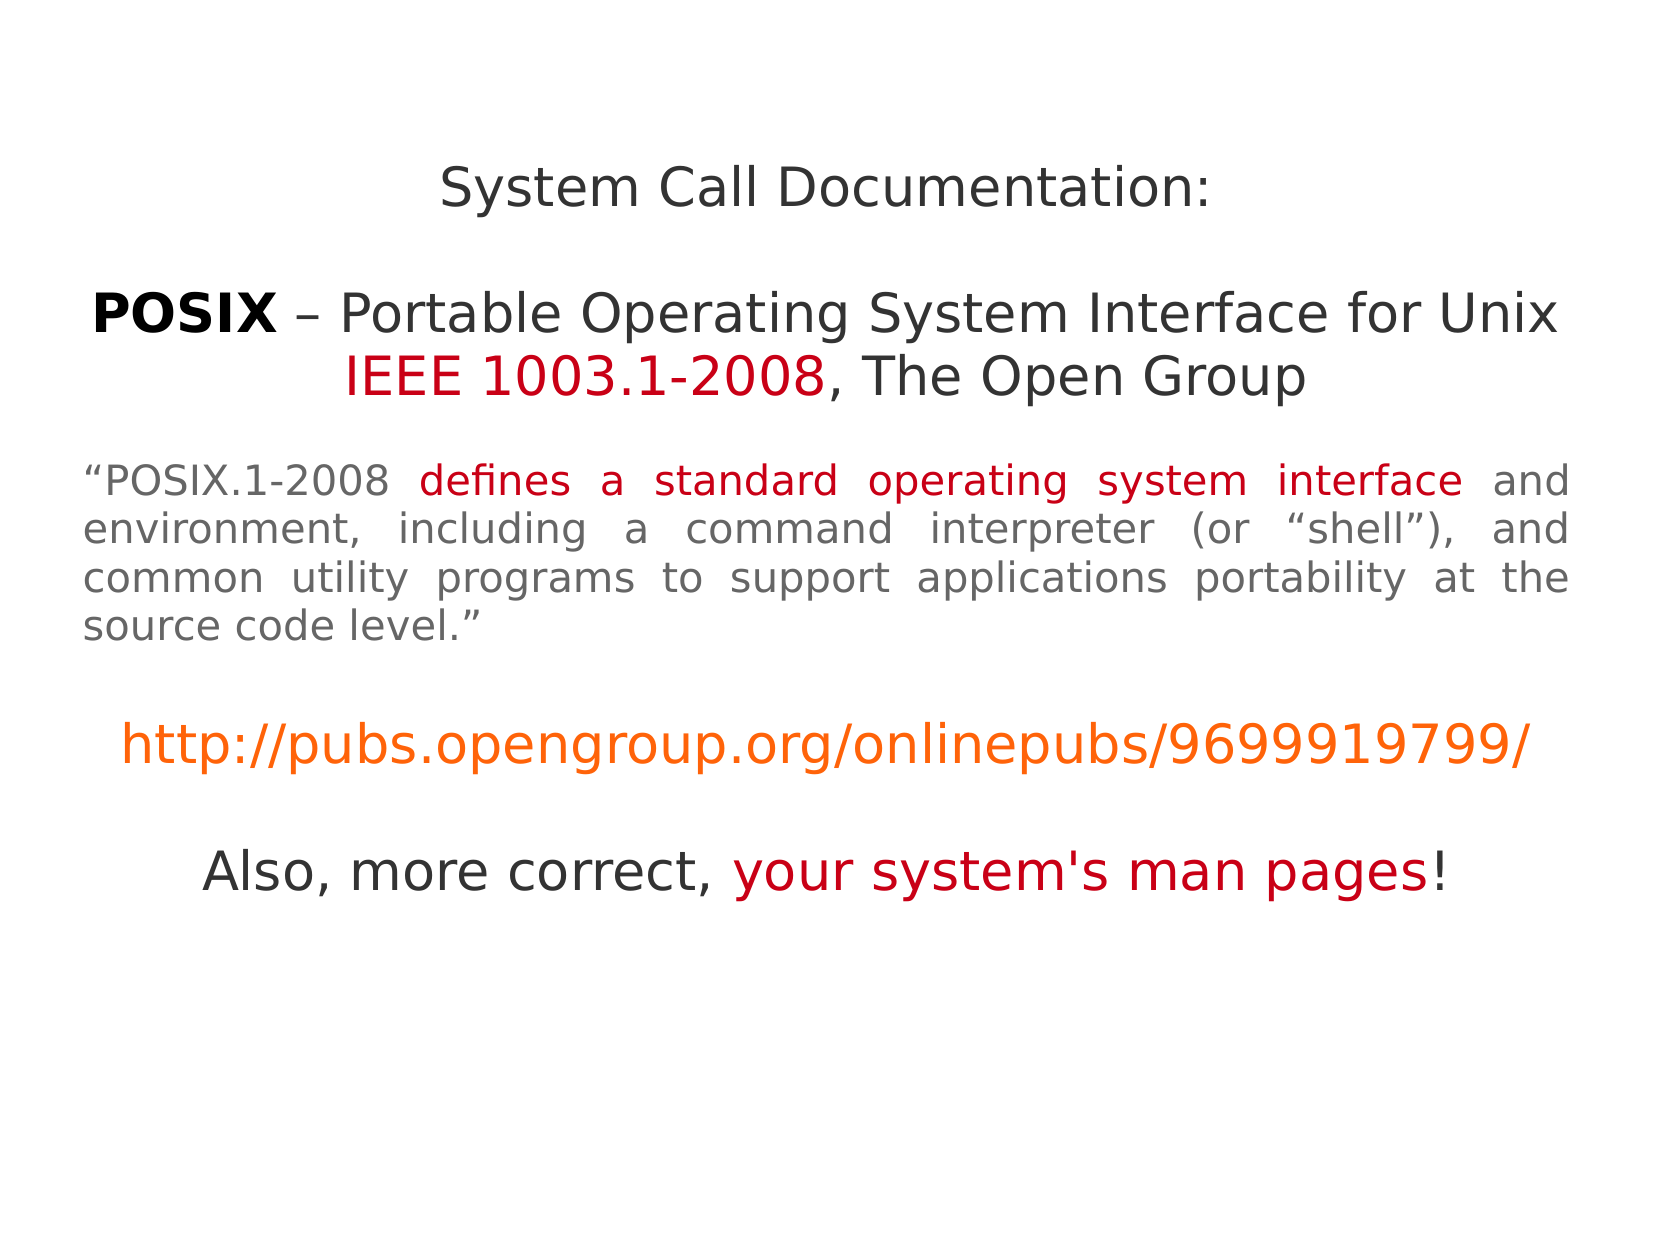

# System Call Documentation:
POSIX – Portable Operating System Interface for Unix
IEEE 1003.1-2008, The Open Group
“POSIX.1-2008 defines a standard operating system interface and environment, including a command interpreter (or “shell”), and common utility programs to support applications portability at the source code level.”
http://pubs.opengroup.org/onlinepubs/9699919799/
Also, more correct, your system's man pages!